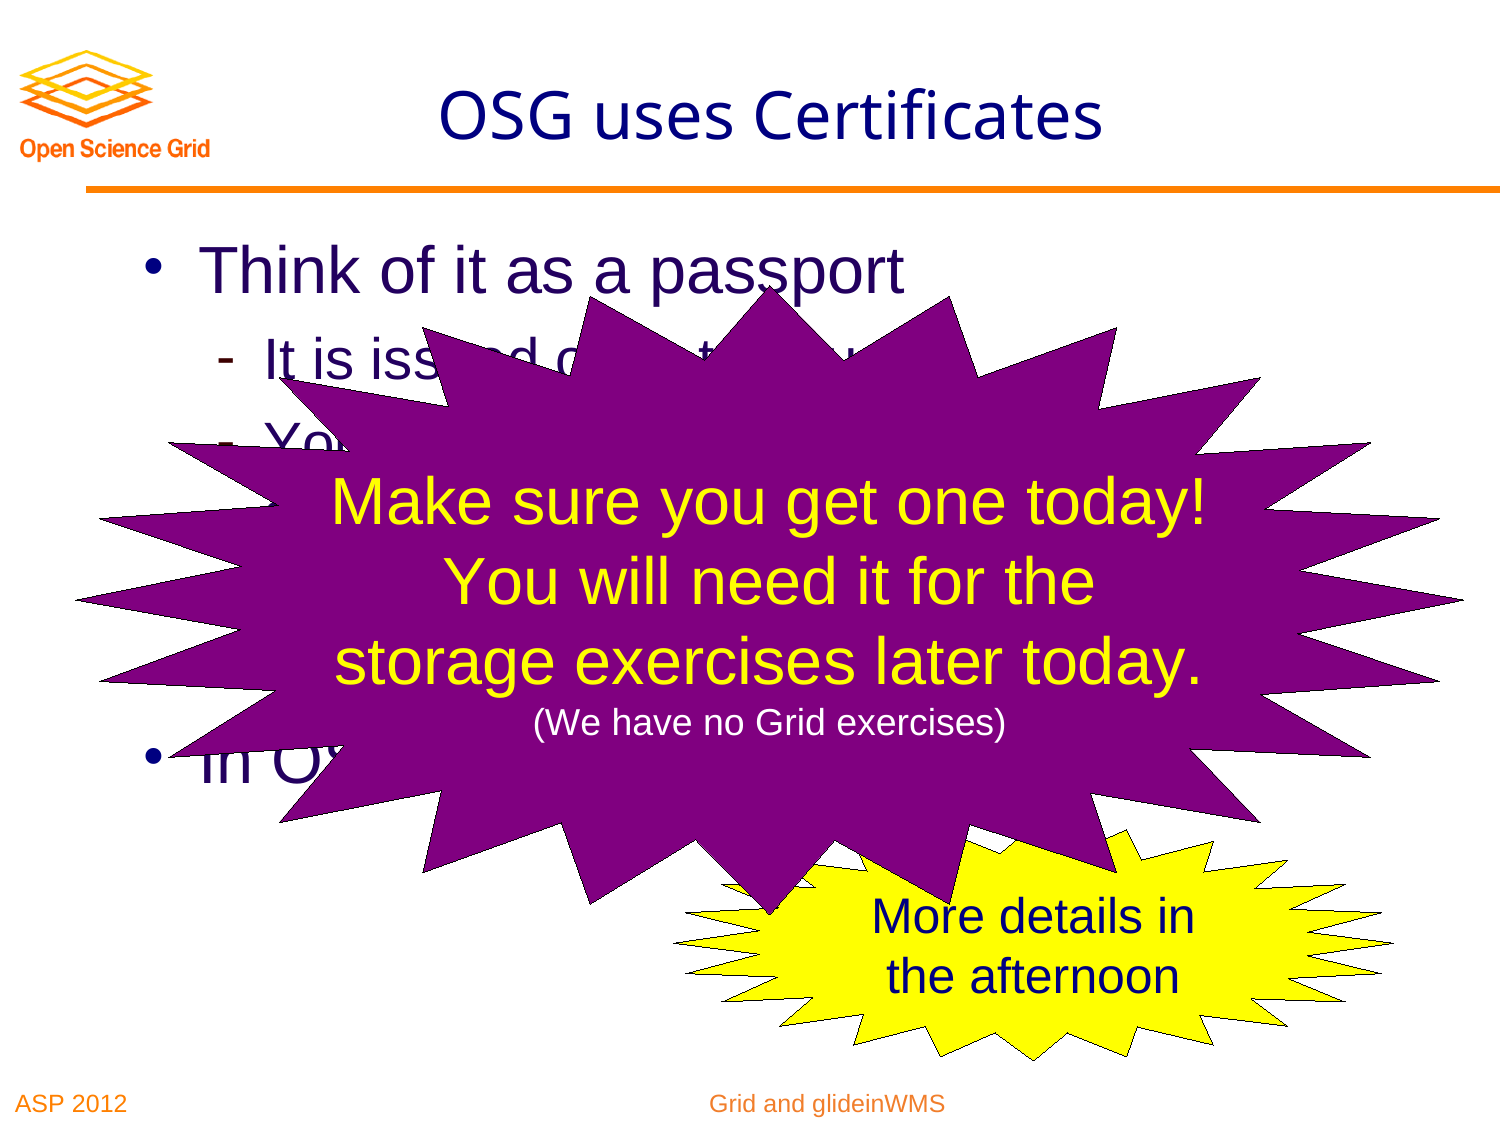

# OSG uses Certificates
Think of it as a passport
It is issued once to you
You present it for inspection when doing immigration
The immigration officer uses the information in the passport to let you in
In OSG it is essentially a file
Make sure you get one today!
You will need it for the
storage exercises later today.
(We have no Grid exercises)
More details in
the afternoon